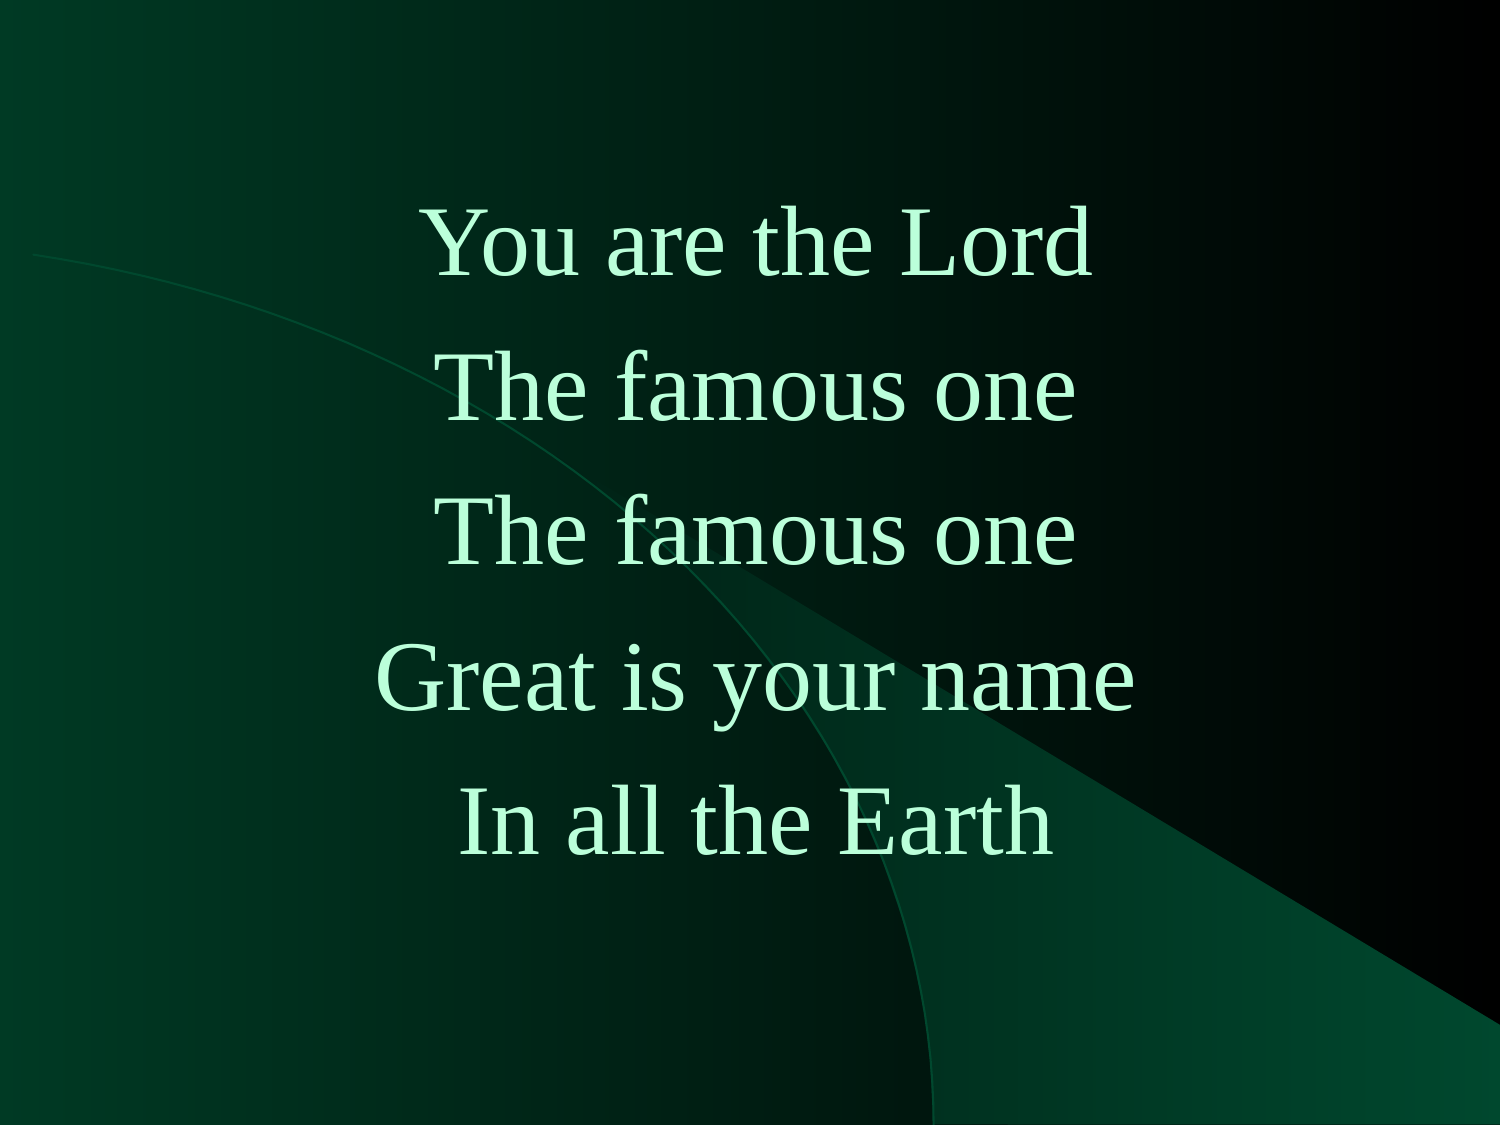

# You are the Lord
The famous one
The famous one
Great is your name
In all the Earth